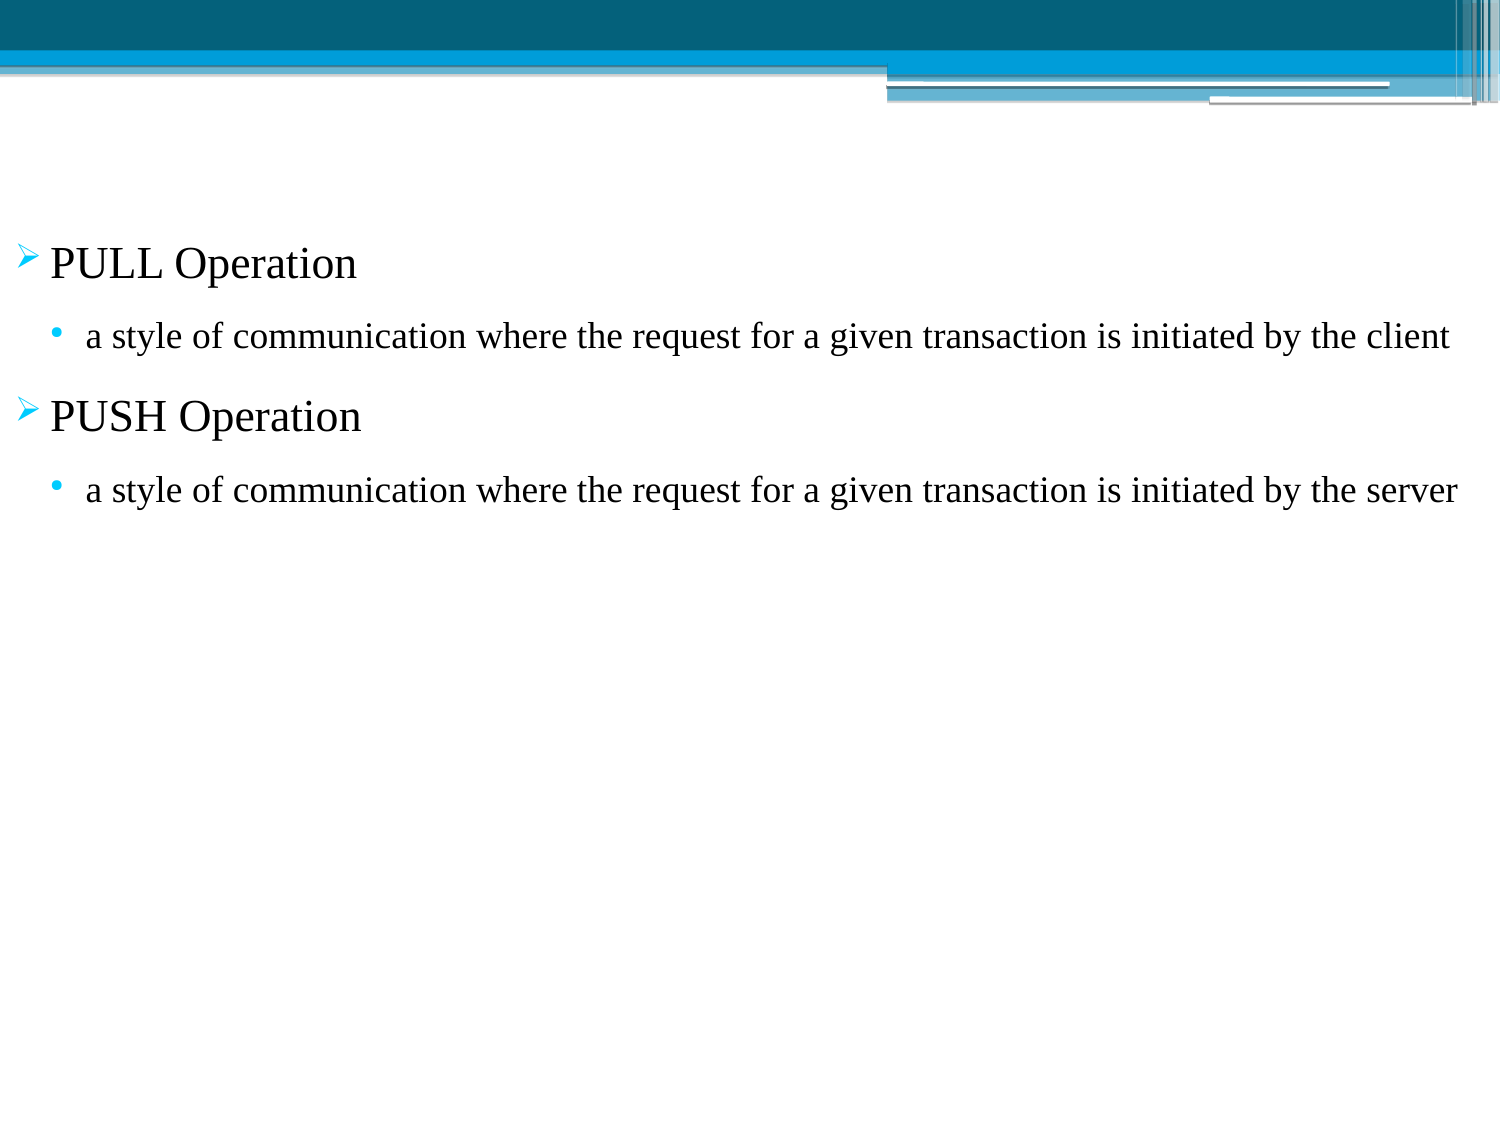

# PULL Operation
a style of communication where the request for a given transaction is initiated by the client
PUSH Operation
a style of communication where the request for a given transaction is initiated by the server